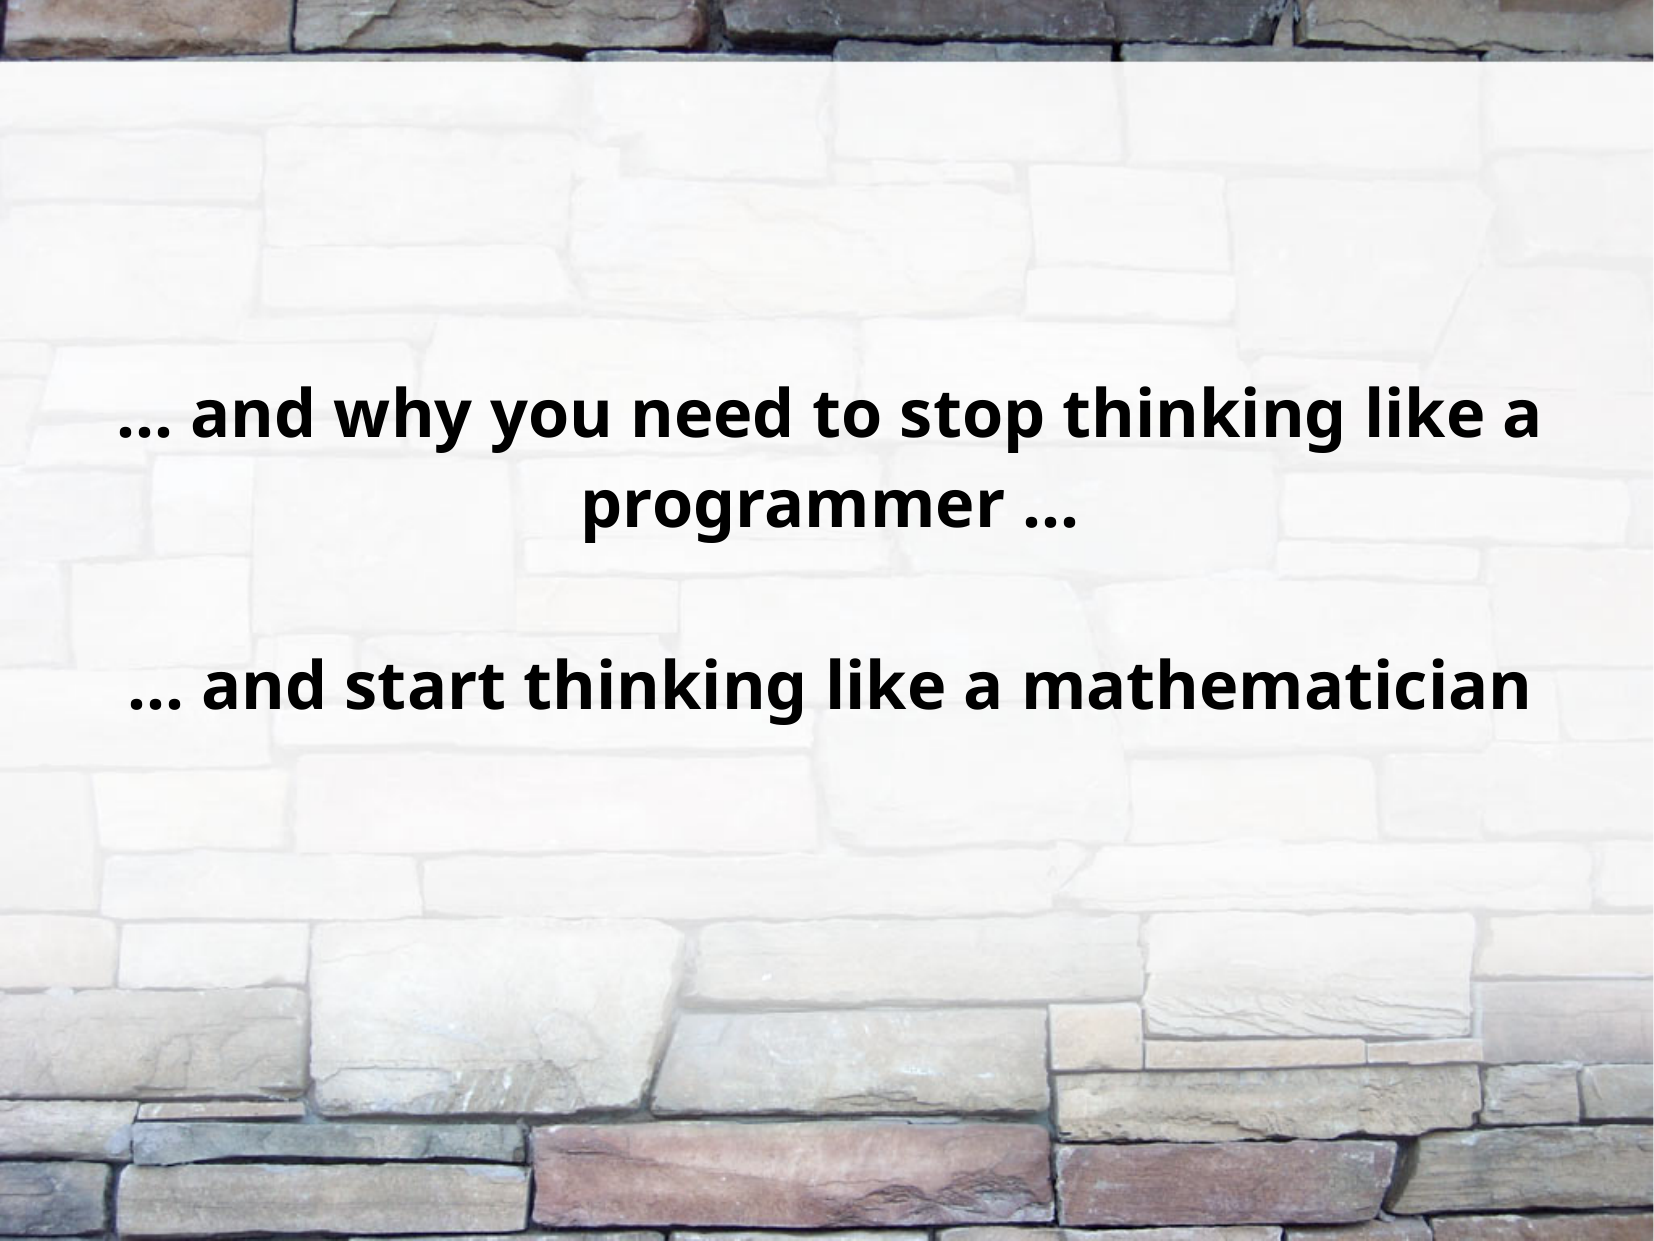

# ... and why you need to stop thinking like a programmer …
... and start thinking like a mathematician